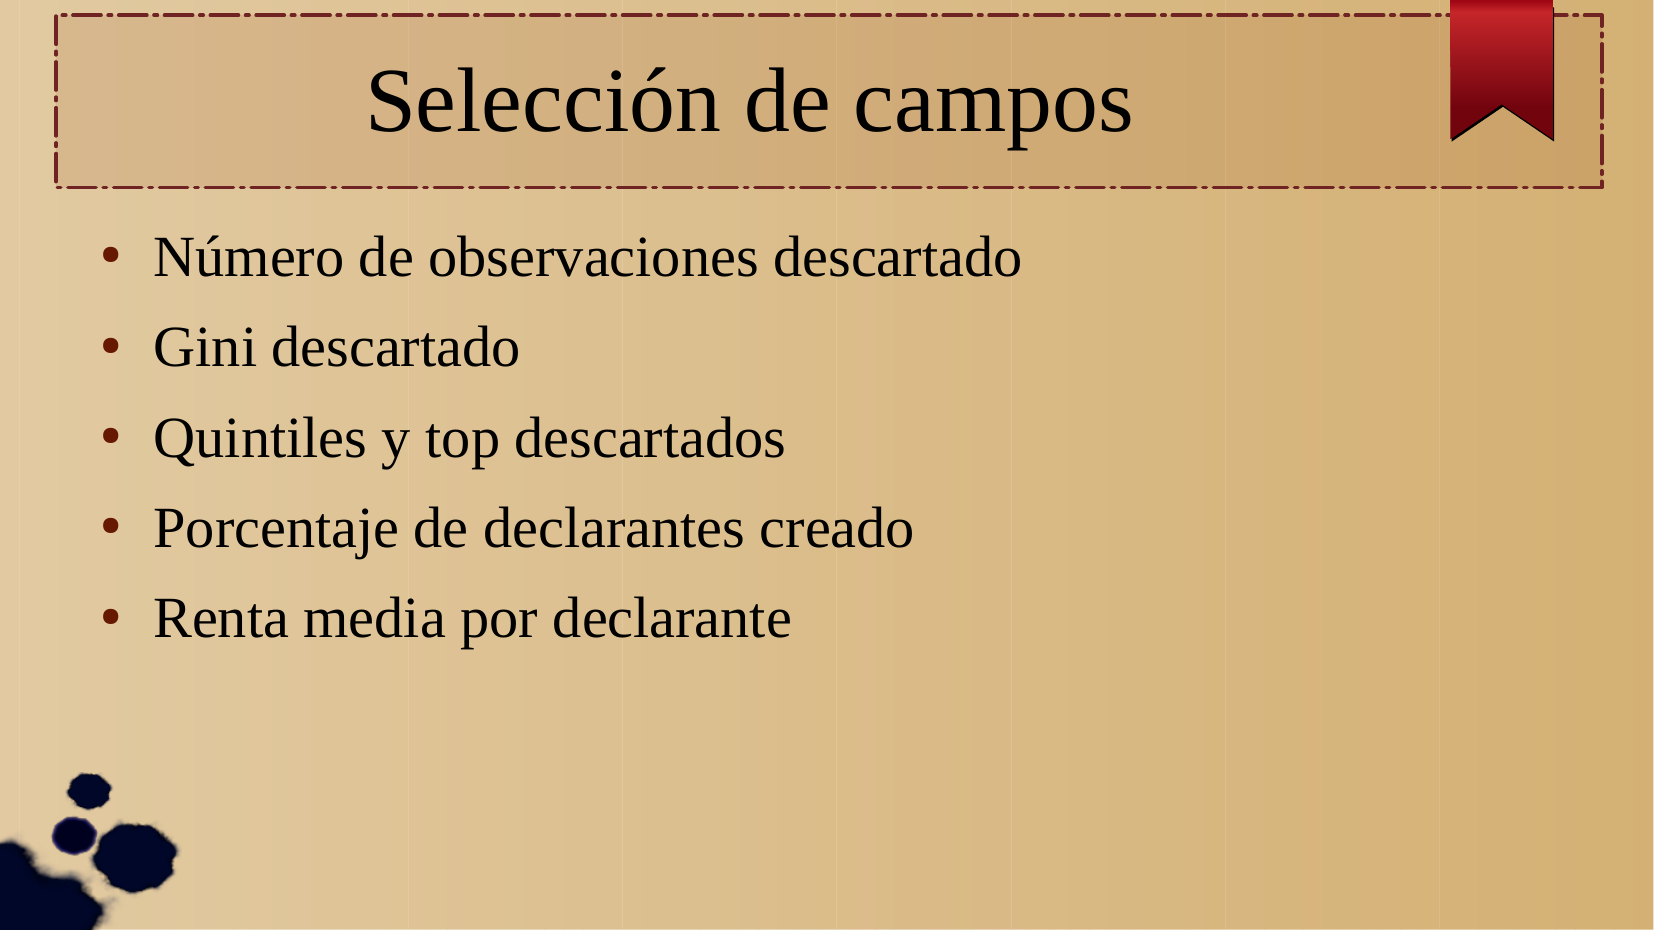

# Selección de campos
Número de observaciones descartado
Gini descartado
Quintiles y top descartados
Porcentaje de declarantes creado
Renta media por declarante